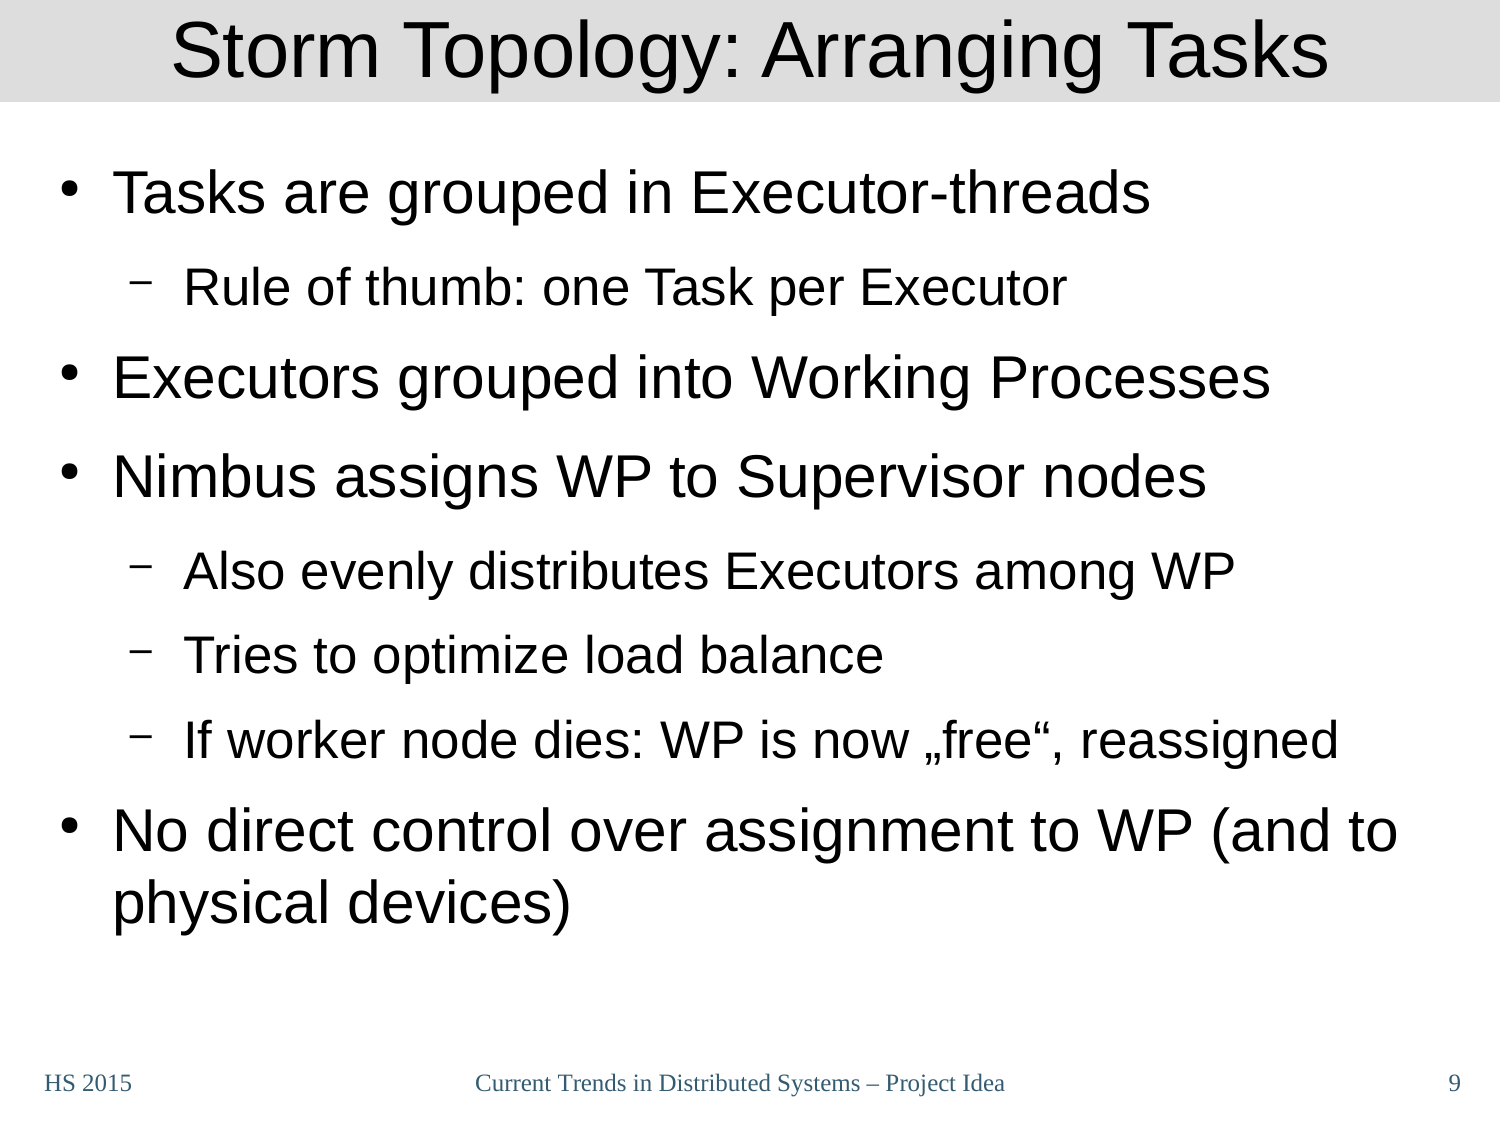

# Storm Topology: Arranging Tasks
Tasks are grouped in Executor-threads
Rule of thumb: one Task per Executor
Executors grouped into Working Processes
Nimbus assigns WP to Supervisor nodes
Also evenly distributes Executors among WP
Tries to optimize load balance
If worker node dies: WP is now „free“, reassigned
No direct control over assignment to WP (and to physical devices)
HS 2015
Current Trends in Distributed Systems – Project Idea